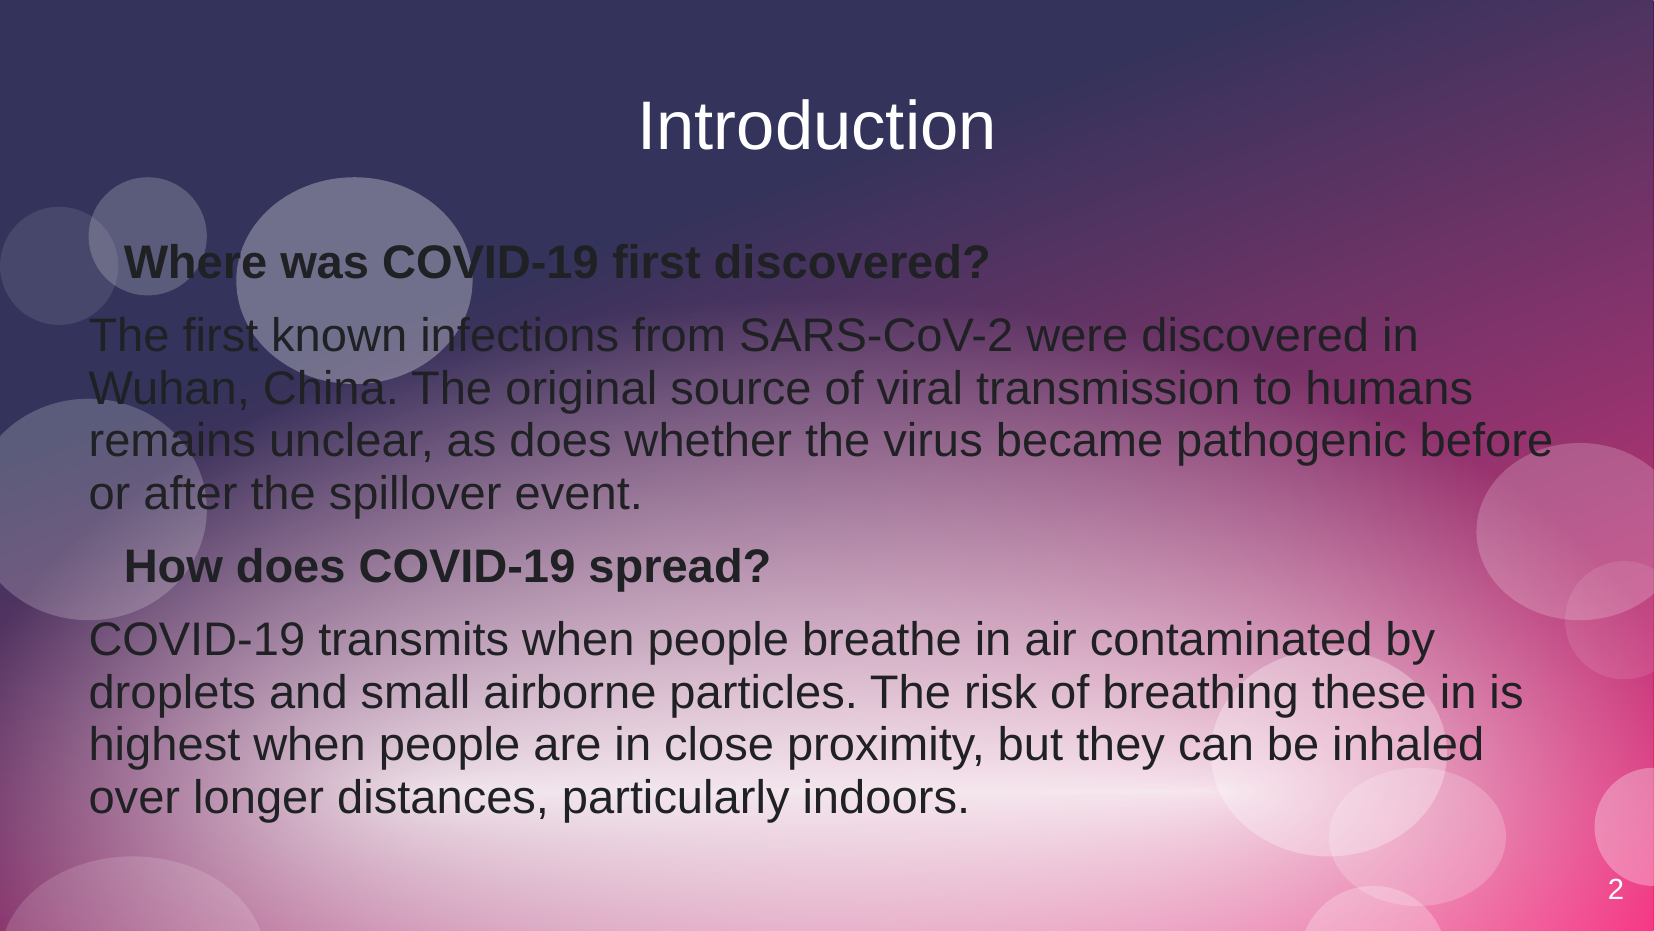

# Introduction
Where was COVID-19 first discovered?
The first known infections from SARS-CoV-2 were discovered in Wuhan, China. The original source of viral transmission to humans remains unclear, as does whether the virus became pathogenic before or after the spillover event.
How does COVID-19 spread?
COVID-19 transmits when people breathe in air contaminated by droplets and small airborne particles. The risk of breathing these in is highest when people are in close proximity, but they can be inhaled over longer distances, particularly indoors.